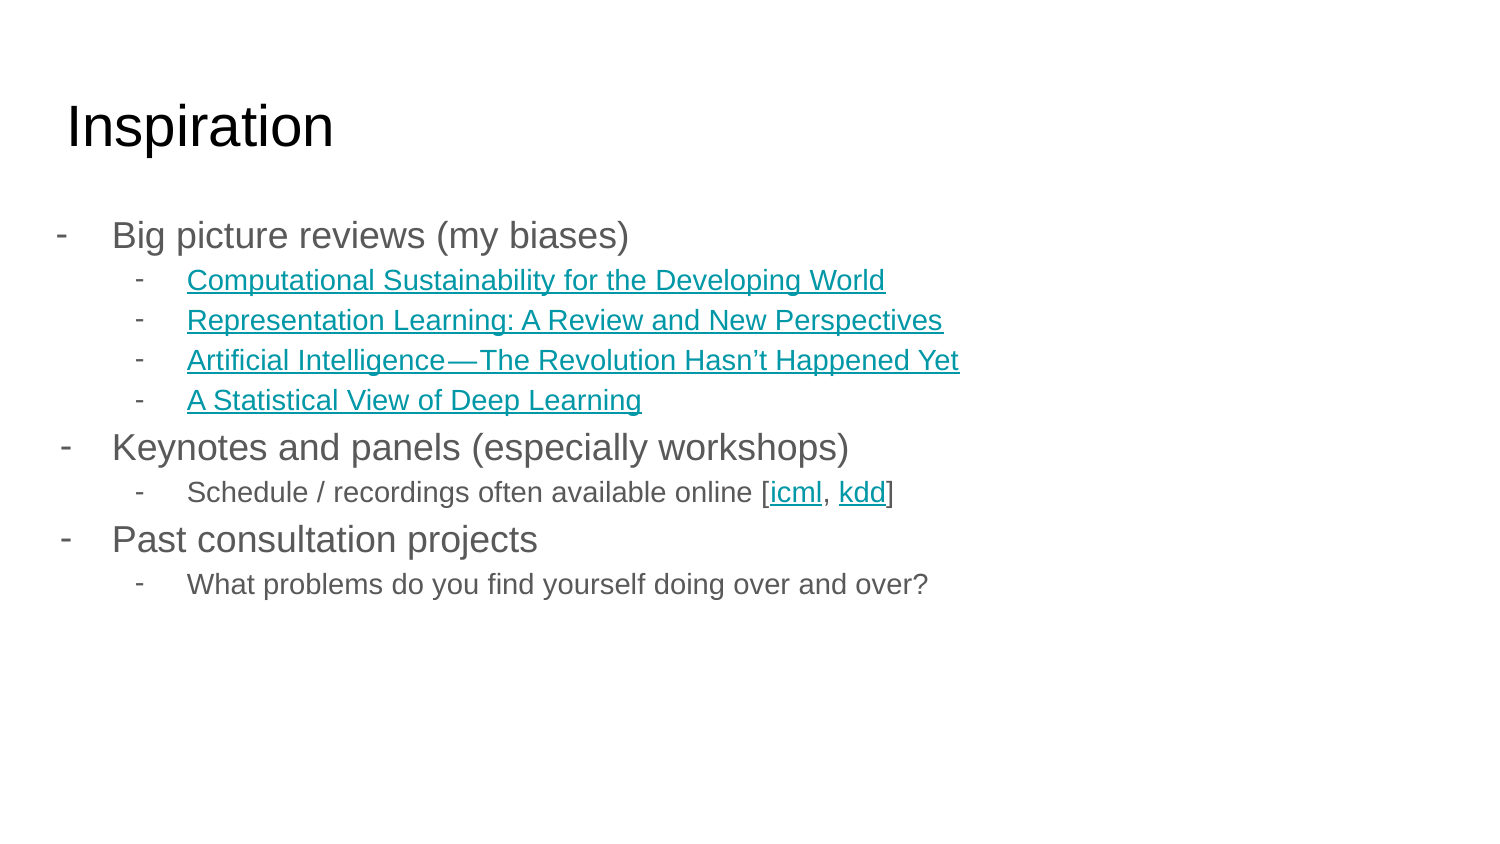

# Inspiration
Big picture reviews (my biases)
Computational Sustainability for the Developing World
Representation Learning: A Review and New Perspectives
Artificial Intelligence — The Revolution Hasn’t Happened Yet
A Statistical View of Deep Learning
Keynotes and panels (especially workshops)
Schedule / recordings often available online [icml, kdd]
Past consultation projects
What problems do you find yourself doing over and over?